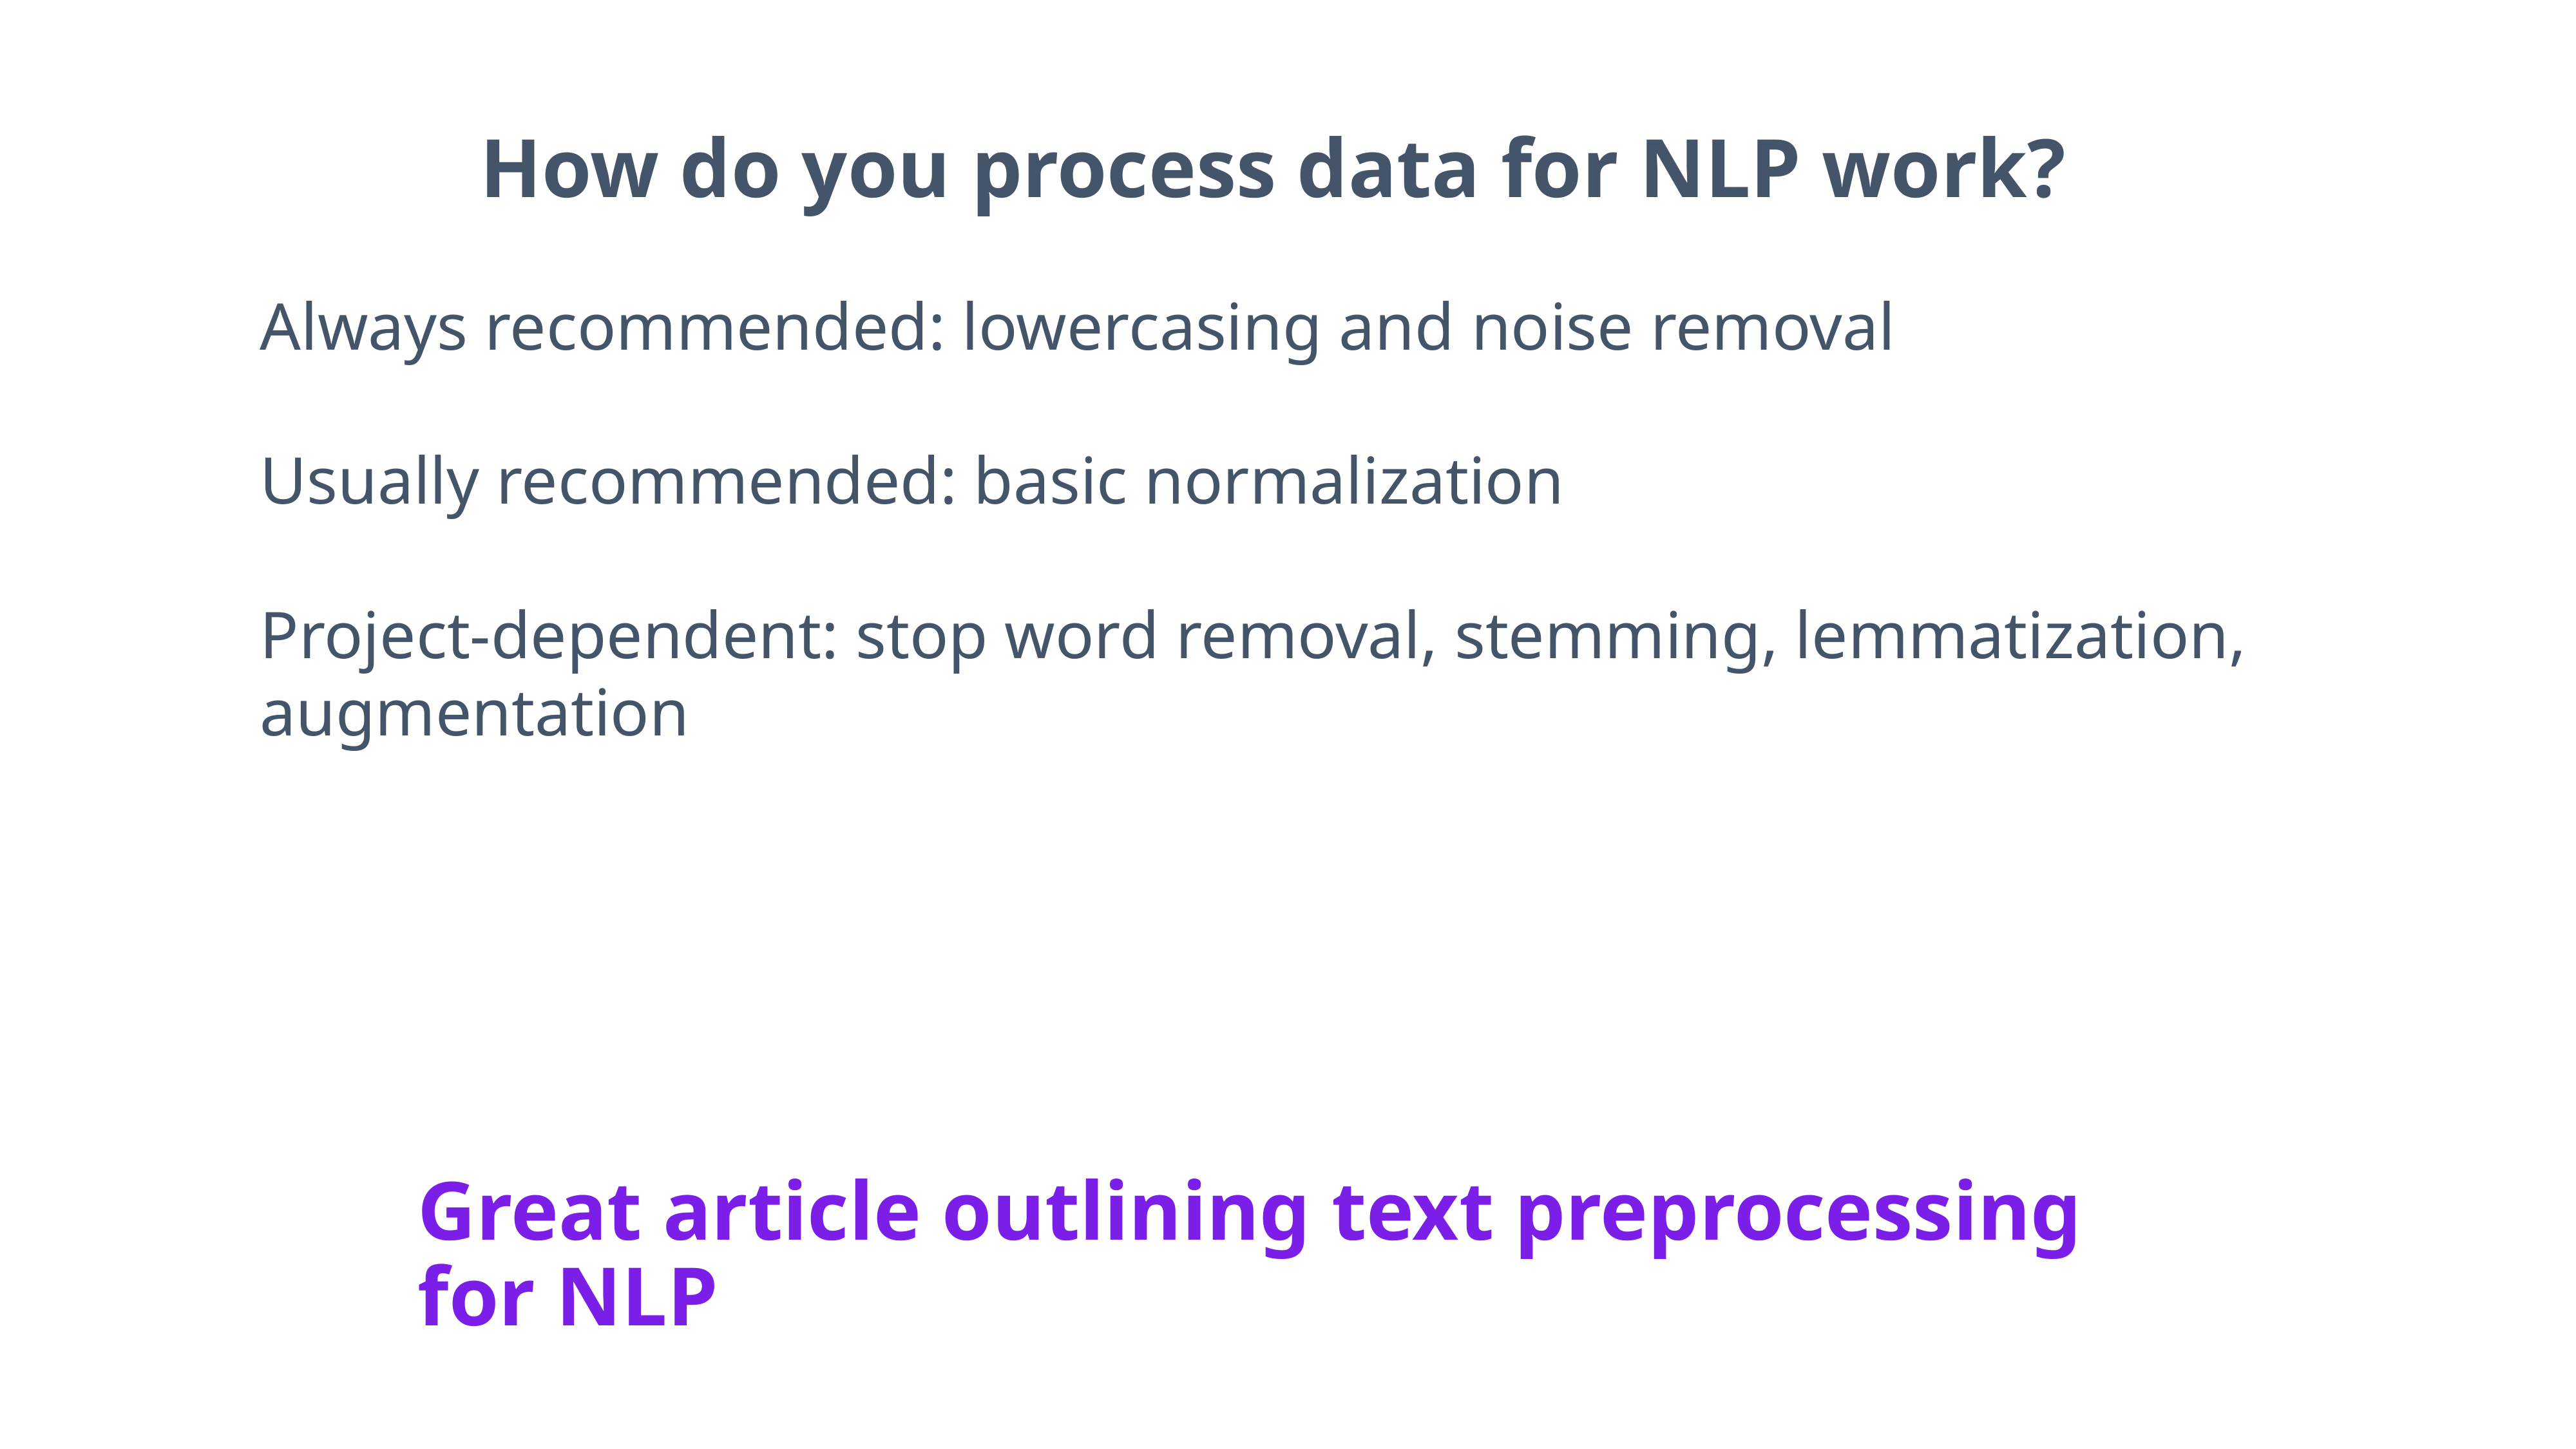

How do you process data for NLP work?
Always recommended: lowercasing and noise removal
Usually recommended: basic normalization
Project-dependent: stop word removal, stemming, lemmatization, augmentation
Great article outlining text preprocessing for NLP